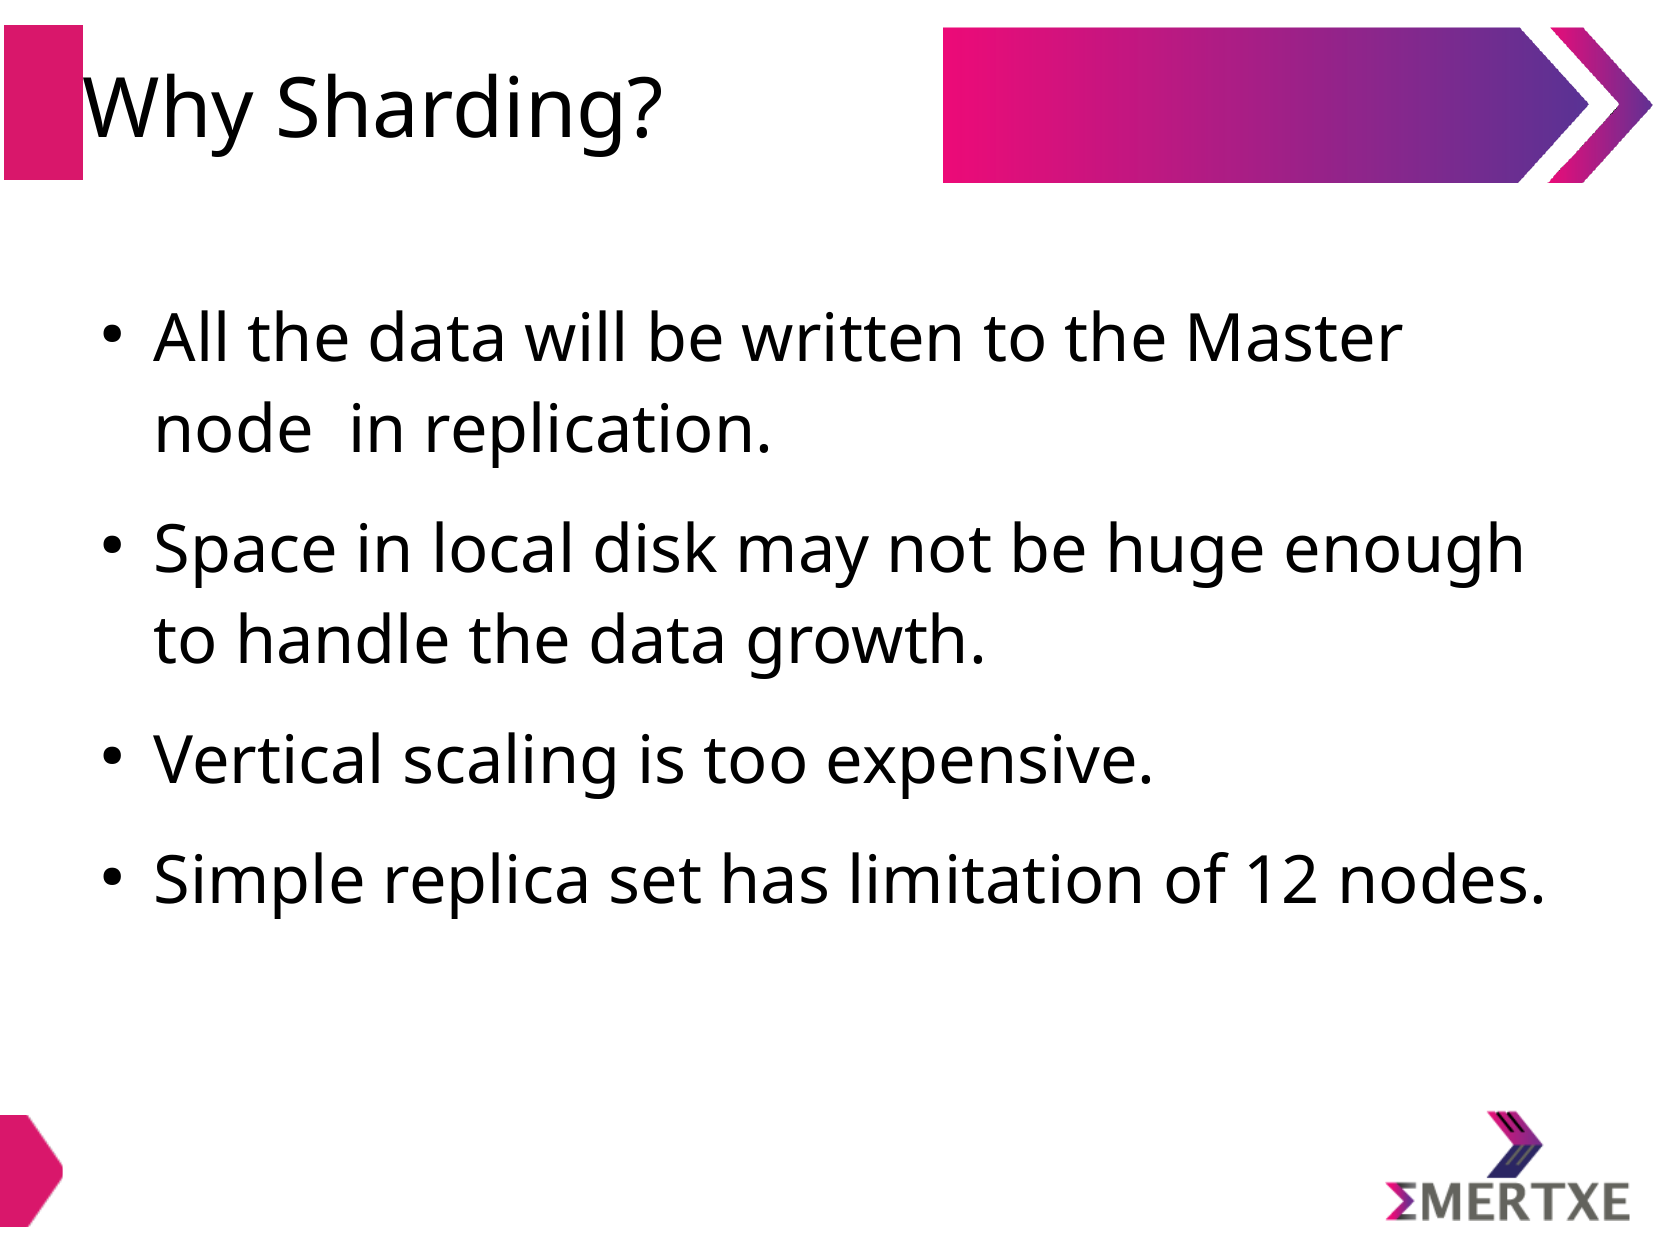

# Why Sharding?
All the data will be written to the Master node in replication.
Space in local disk may not be huge enough to handle the data growth.
Vertical scaling is too expensive.
Simple replica set has limitation of 12 nodes.